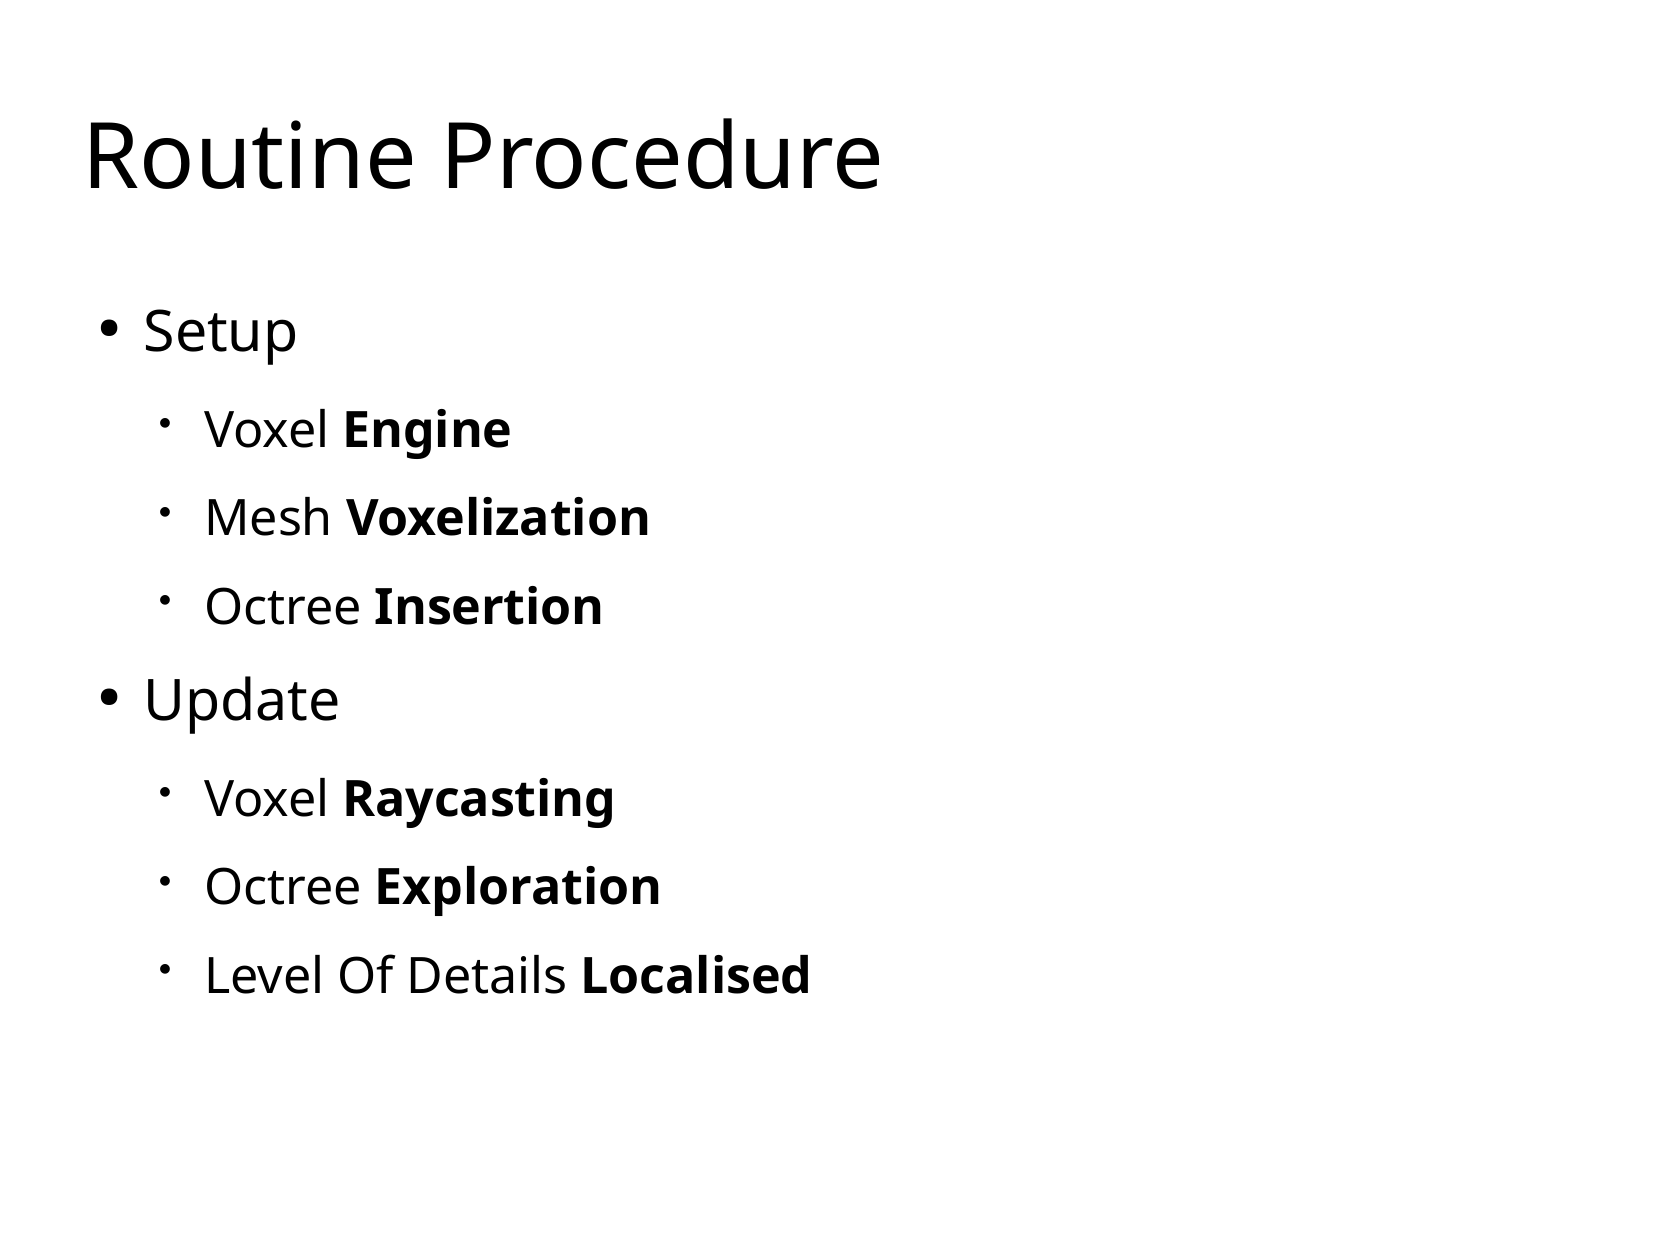

# Routine Procedure
Setup
Voxel Engine
Mesh Voxelization
Octree Insertion
Update
Voxel Raycasting
Octree Exploration
Level Of Details Localised